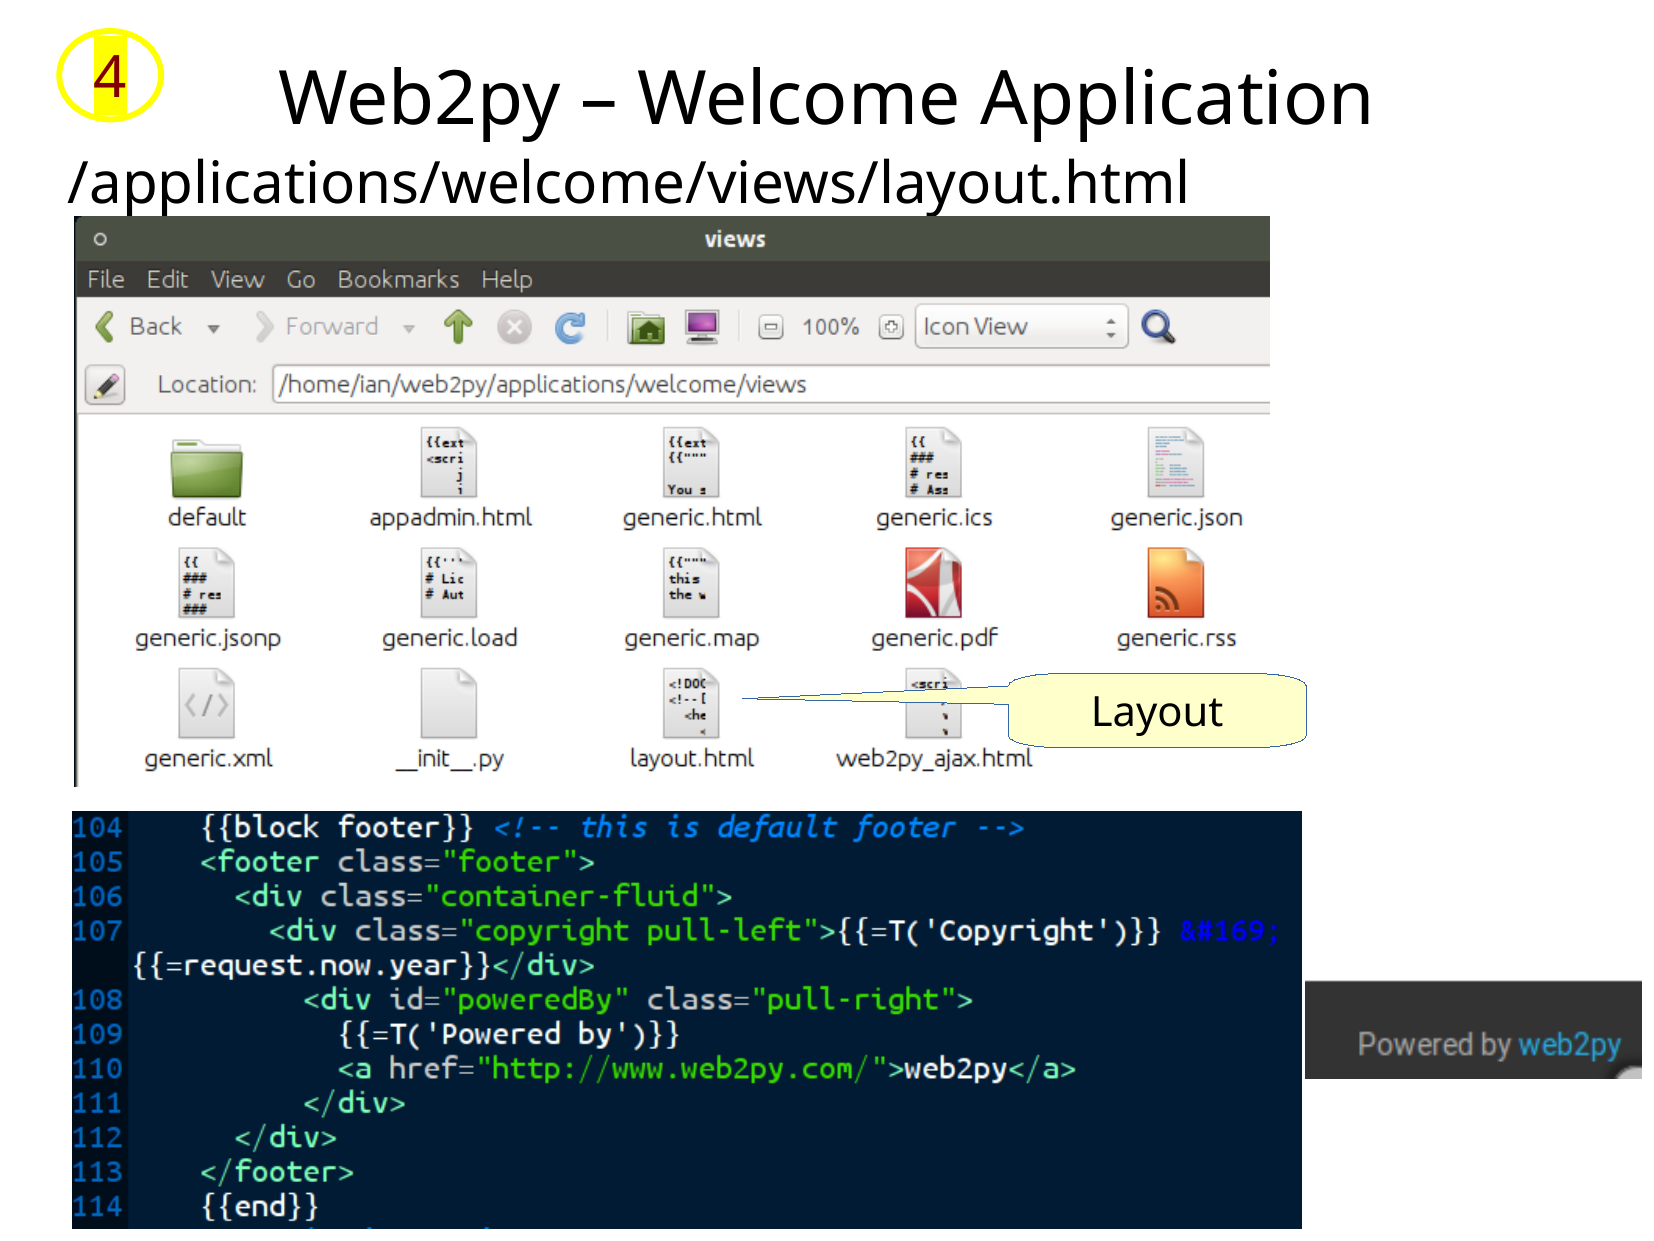

4
# Web2py – Welcome Application
/applications/welcome/views/layout.html
Layout